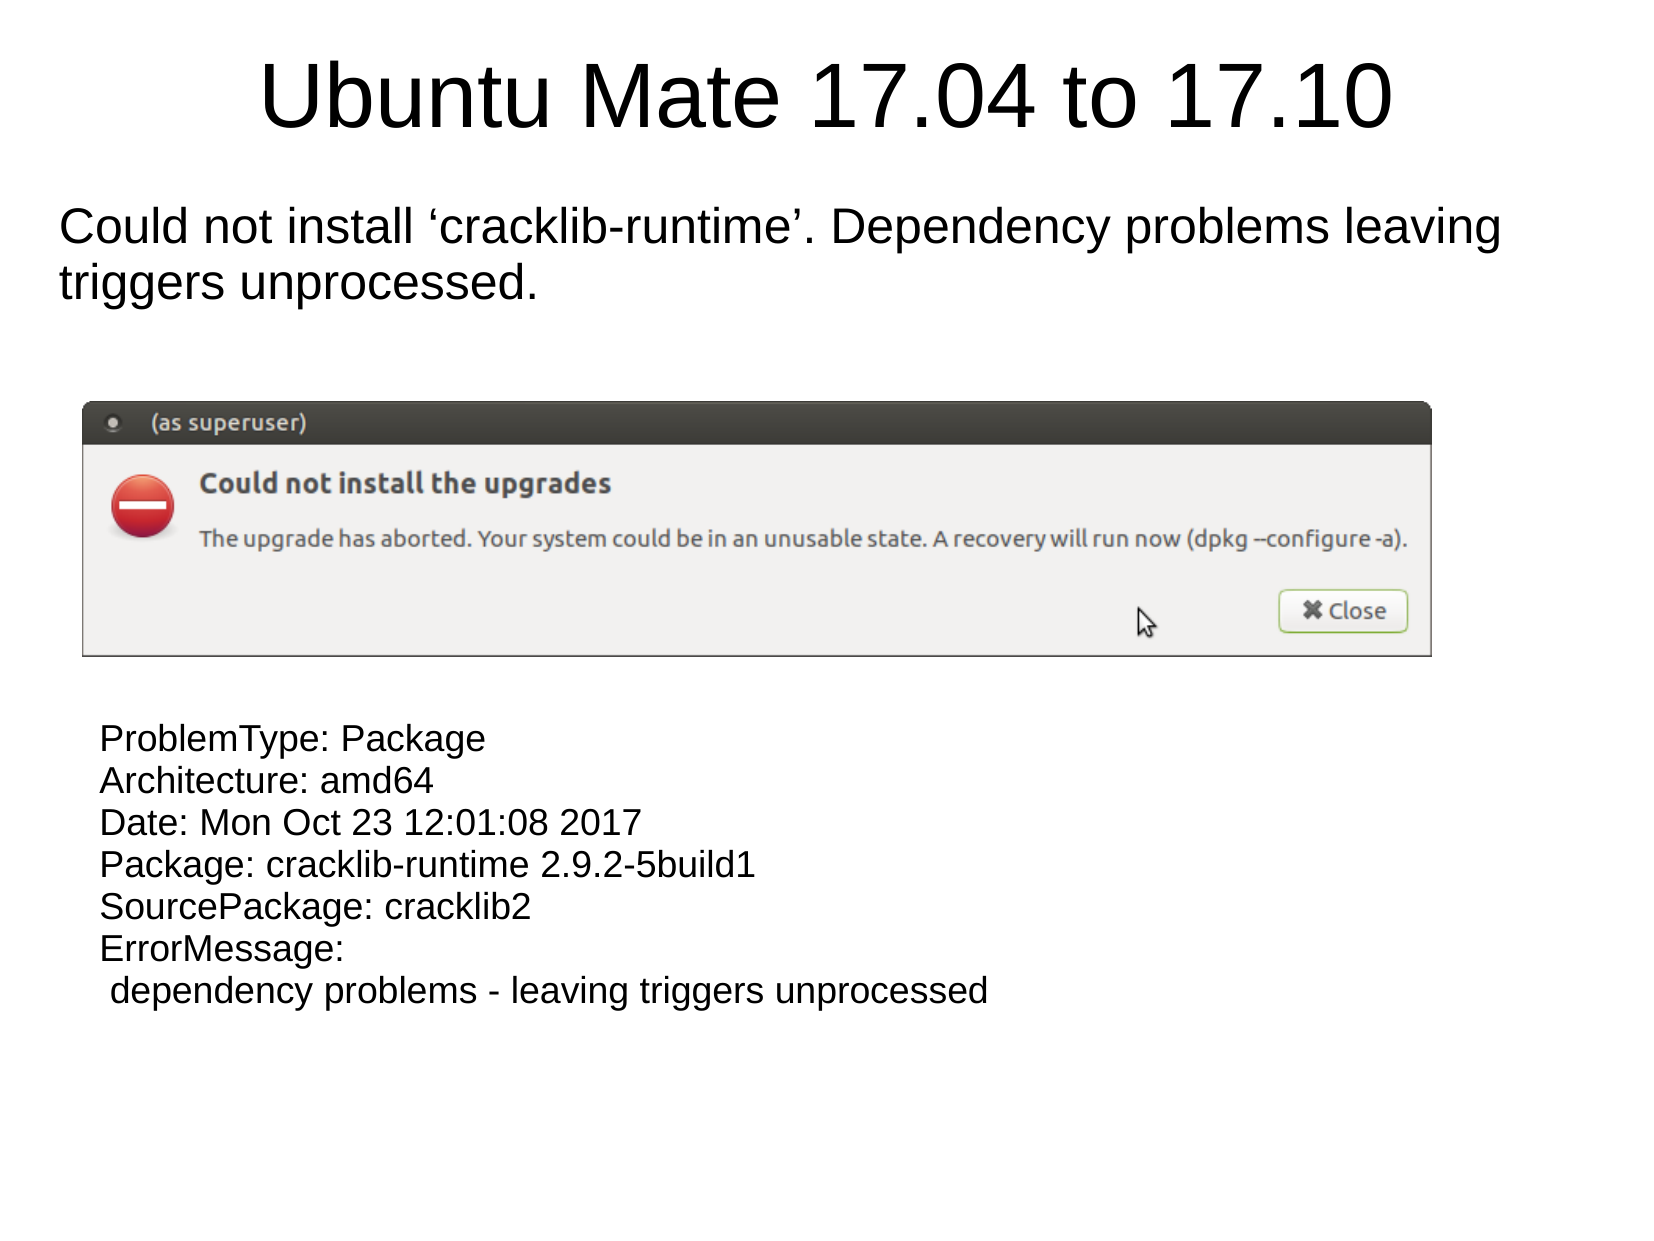

# Ubuntu Mate 17.04 to 17.10
Could not install ‘cracklib-runtime’. Dependency problems leaving triggers unprocessed.
ProblemType: Package
Architecture: amd64
Date: Mon Oct 23 12:01:08 2017
Package: cracklib-runtime 2.9.2-5build1
SourcePackage: cracklib2
ErrorMessage:
 dependency problems - leaving triggers unprocessed